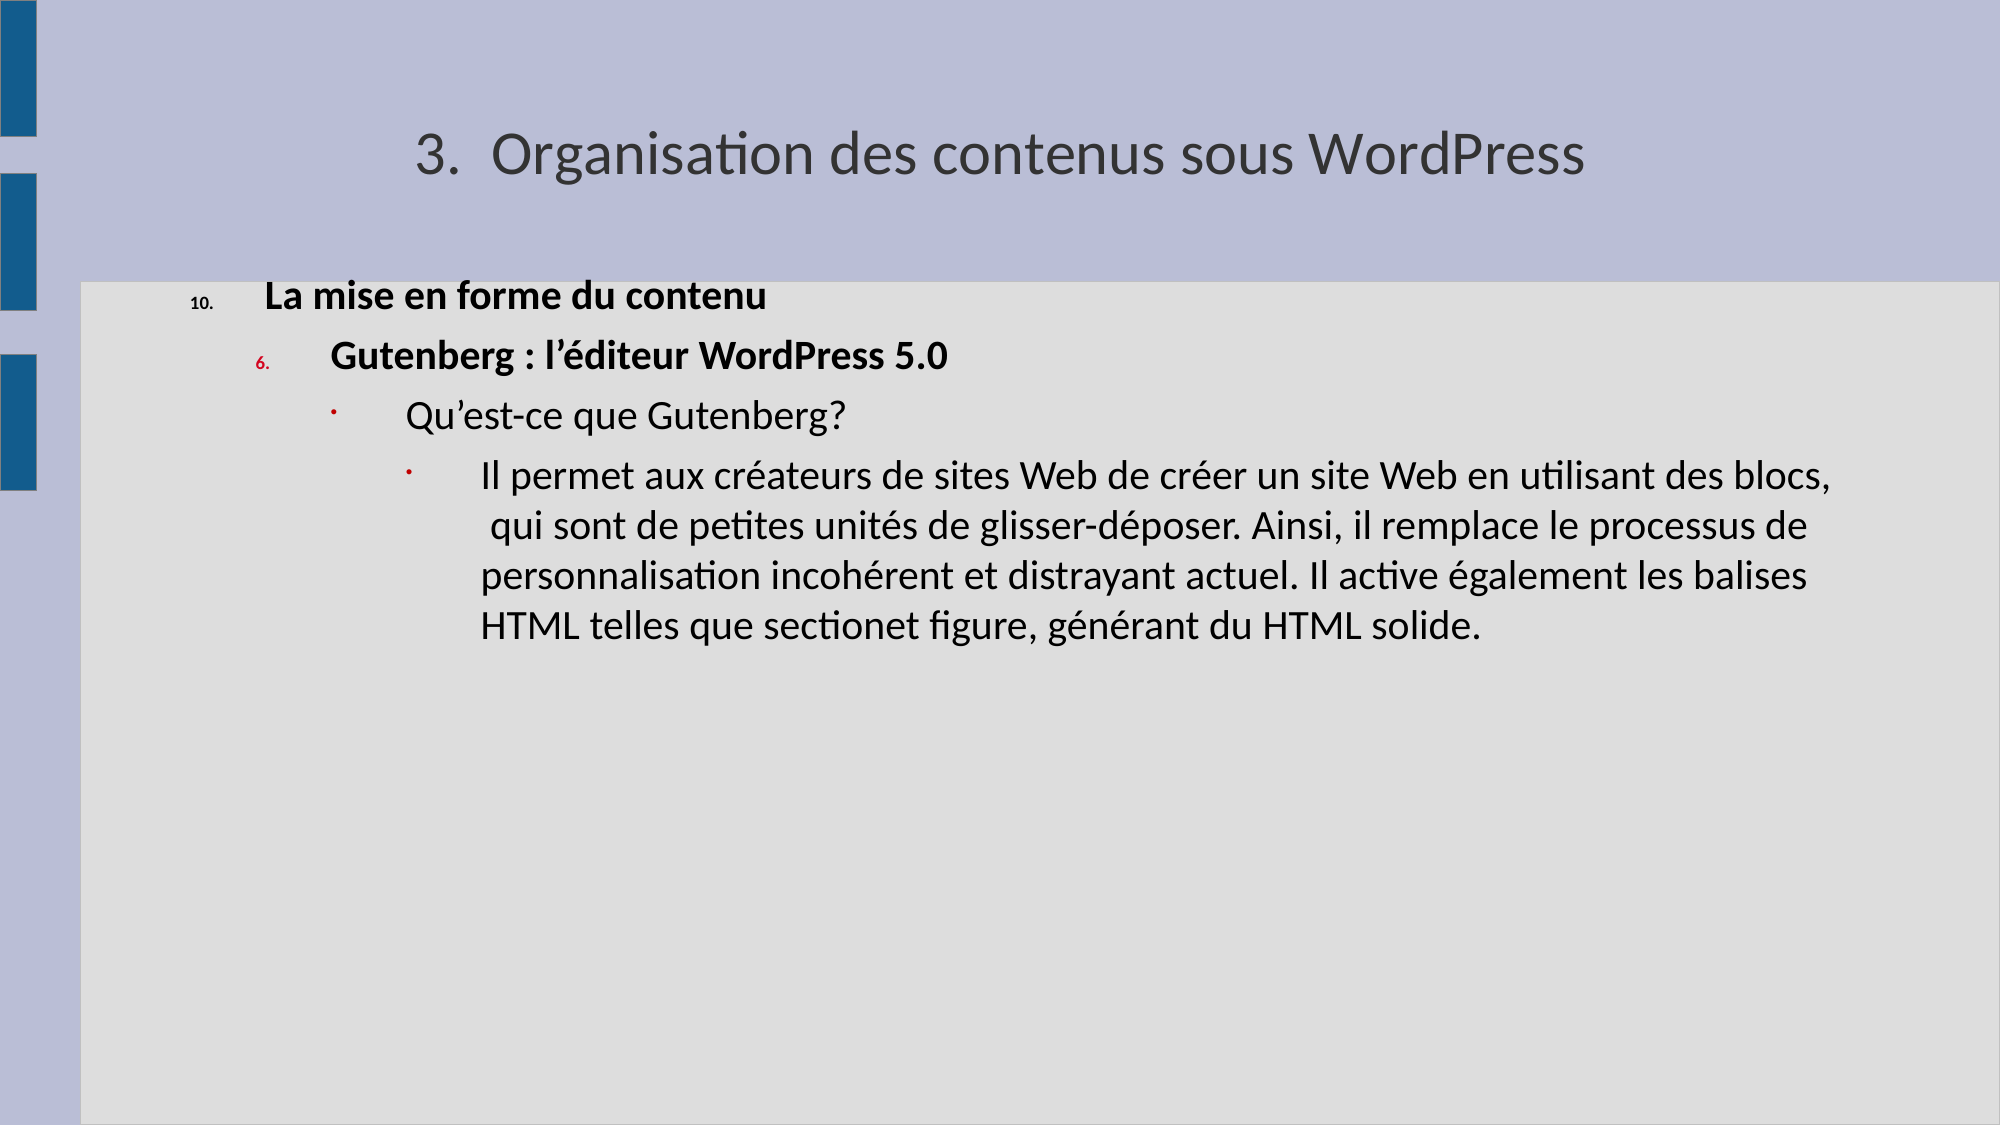

# 3.	Organisation des contenus sous WordPress
La mise en forme du contenu
Gutenberg : l’éditeur WordPress 5.0
Qu’est-ce que Gutenberg?
Il permet aux créateurs de sites Web de créer un site Web en utilisant des blocs, qui sont de petites unités de glisser-déposer. Ainsi, il remplace le processus de personnalisation incohérent et distrayant actuel. Il active également les balises HTML telles que sectionet figure, générant du HTML solide.